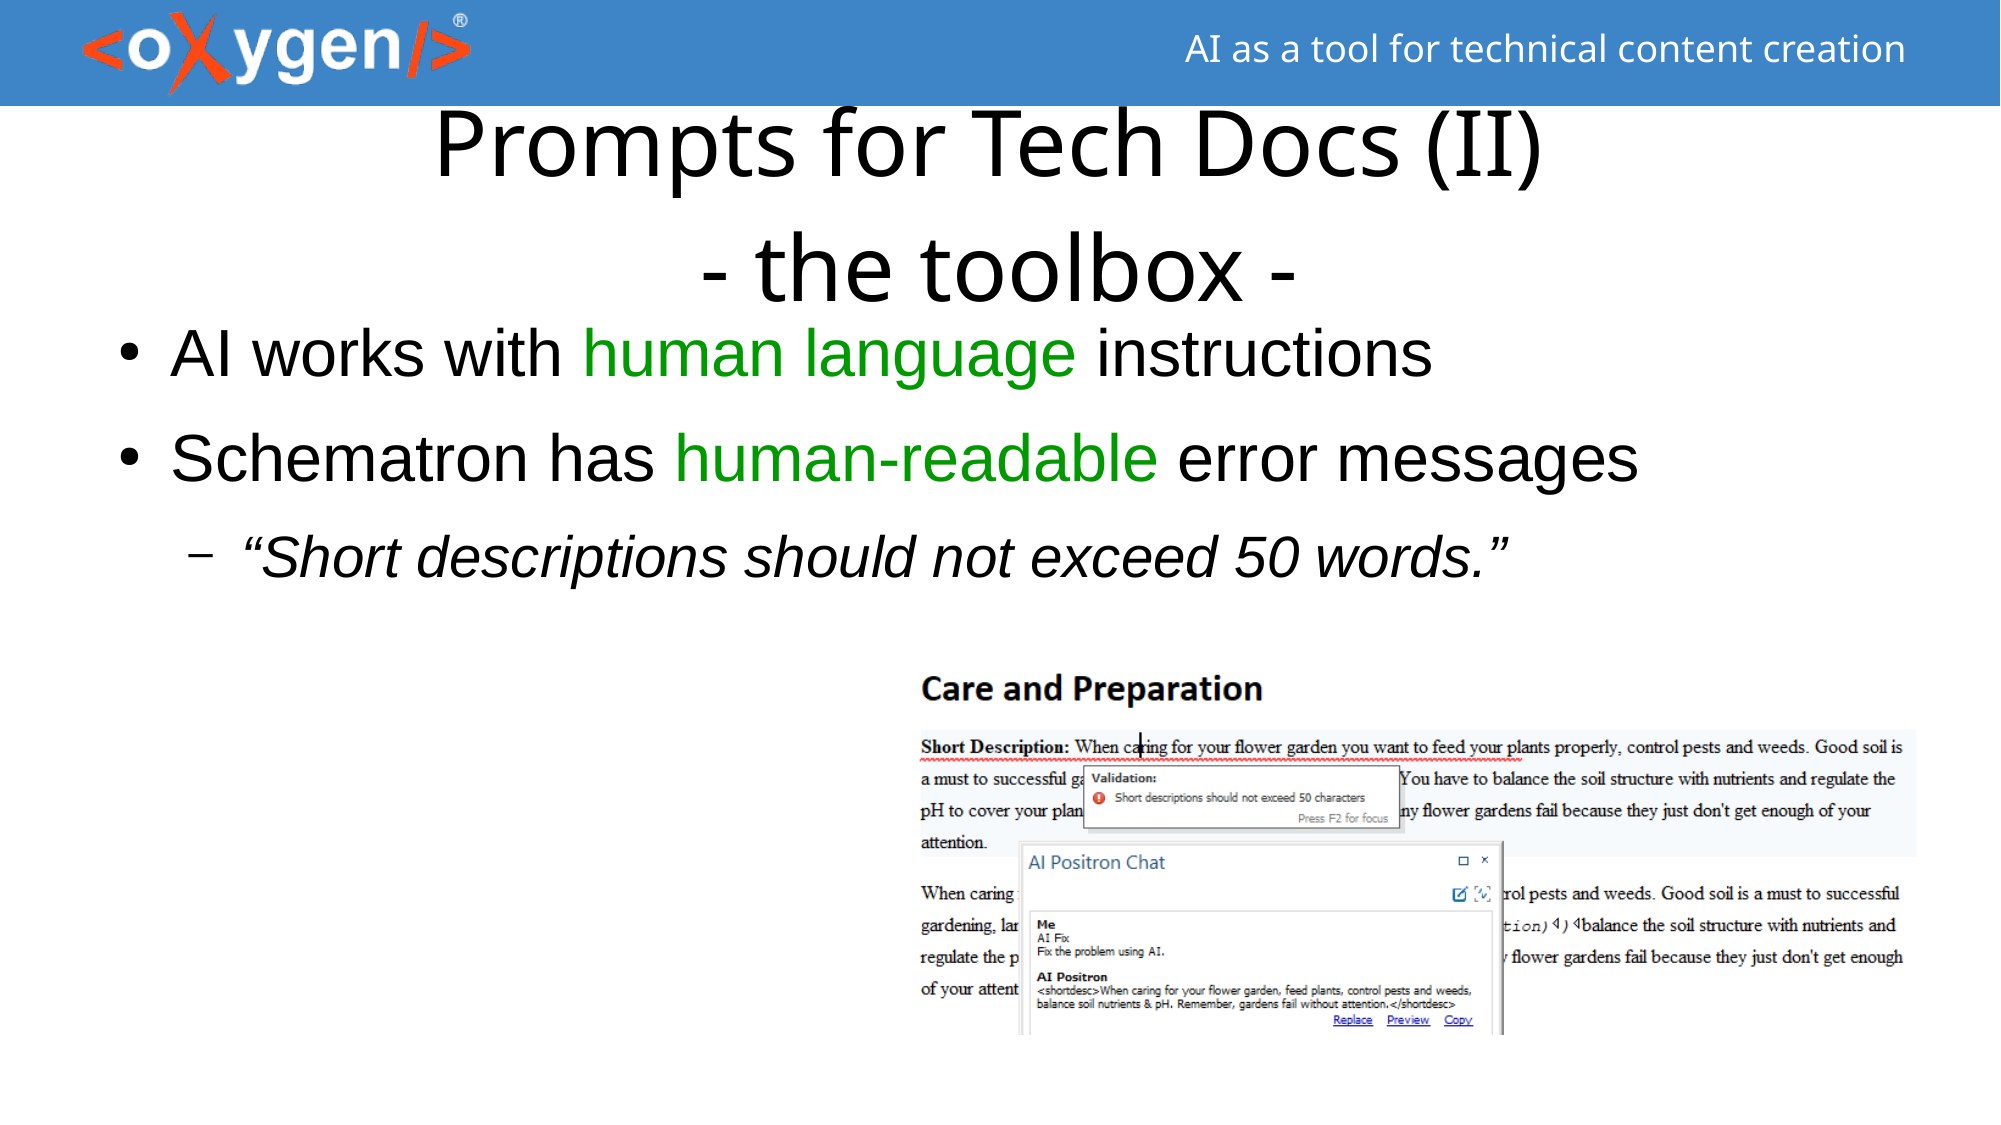

# Prompts for Tech Docs (II) - the toolbox -
AI works with human language instructions
Schematron has human-readable error messages
“Short descriptions should not exceed 50 words.”